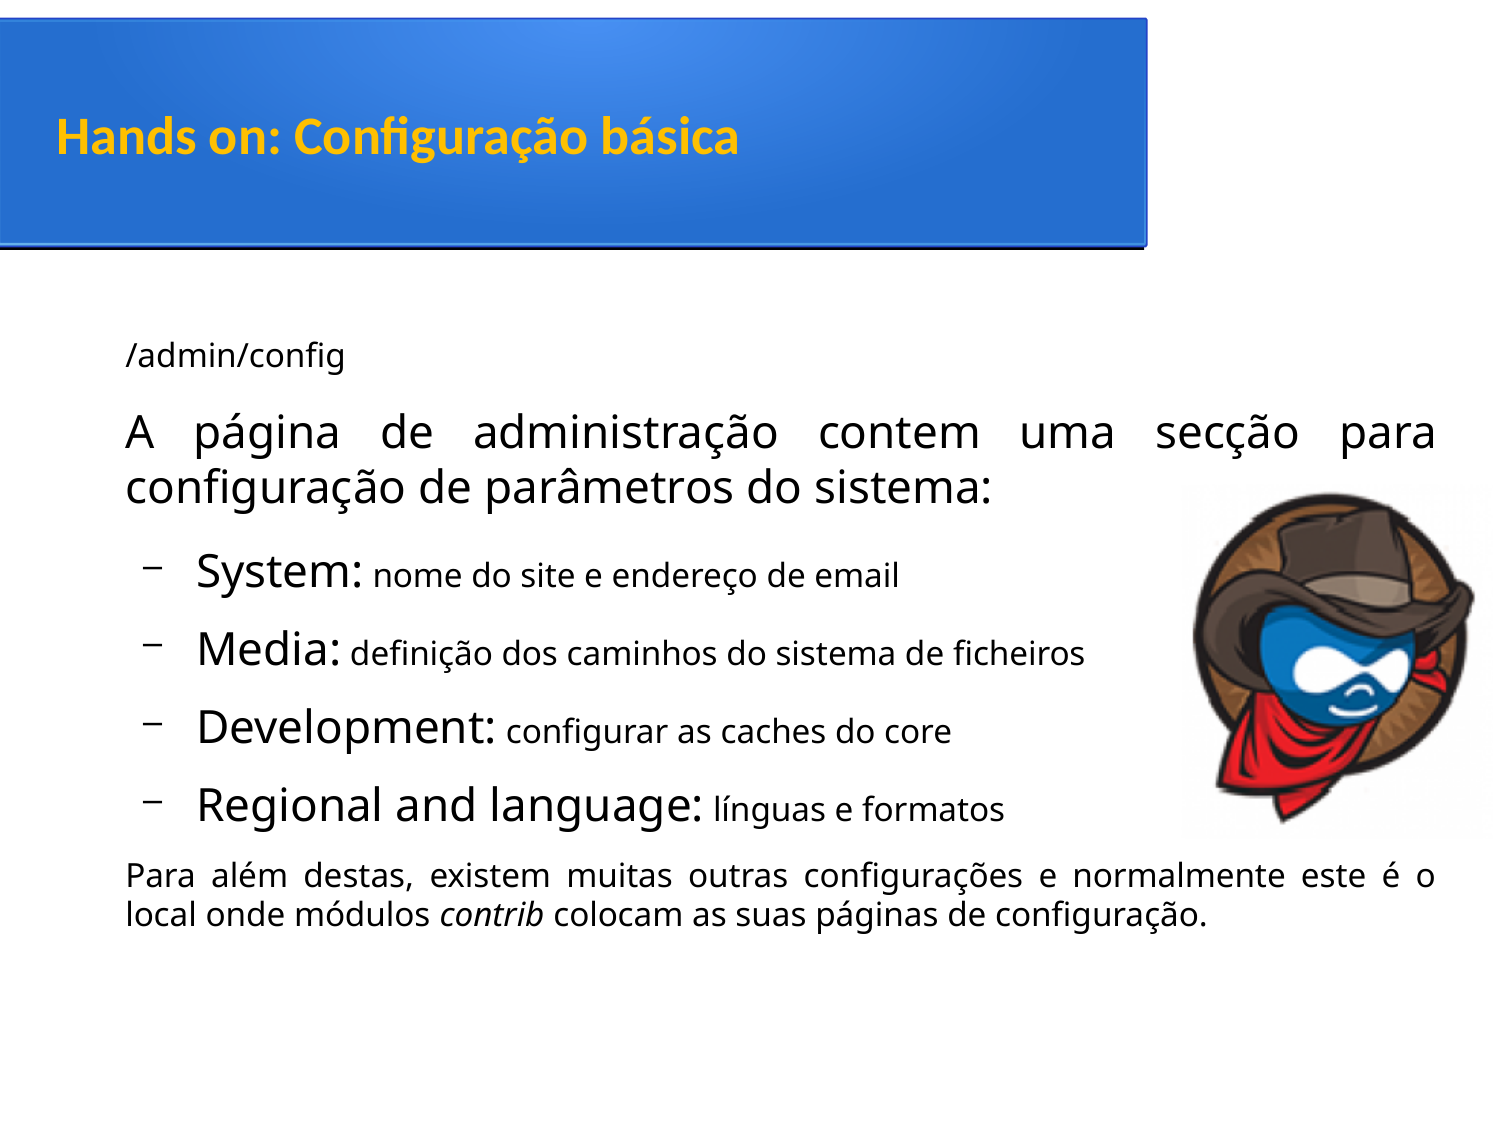

# Hands on: Configuração básica
/admin/config
A página de administração contem uma secção para configuração de parâmetros do sistema:
System: nome do site e endereço de email
Media: definição dos caminhos do sistema de ficheiros
Development: configurar as caches do core
Regional and language: línguas e formatos
Para além destas, existem muitas outras configurações e normalmente este é o local onde módulos contrib colocam as suas páginas de configuração.